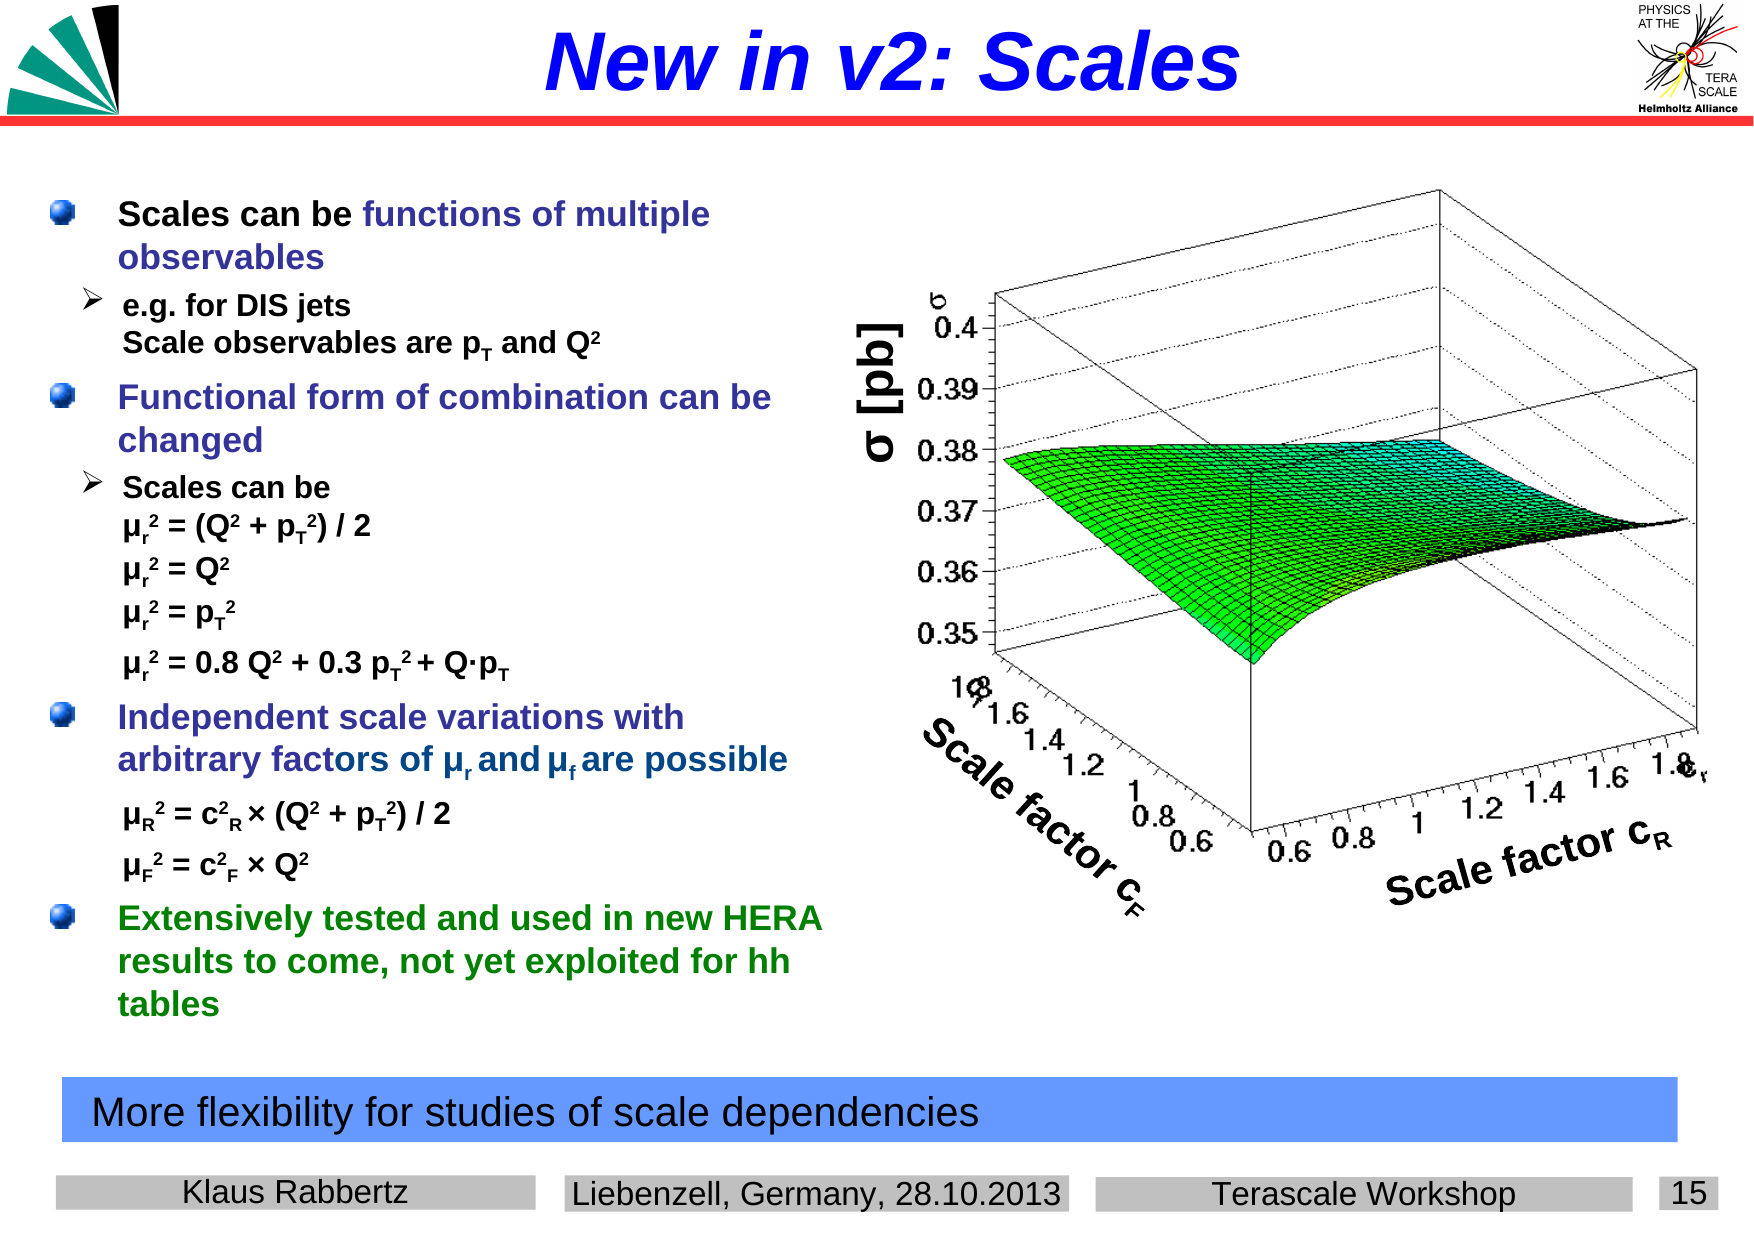

# New in v2: Scales
Scales can be functions of multiple observables
e.g. for DIS jets
Scale observables are pT and Q2
Functional form of combination can be changed
Scales can be
μr2 = (Q2 + pT2) / 2
μr2 = Q2
μr2 = pT2
μr2 = 0.8 Q2 + 0.3 pT2 + Q·pT
Independent scale variations with arbitrary factors of μr and μf are possible
μR2 = c2R × (Q2 + pT2) / 2
μF2 = c2F × Q2
Extensively tested and used in new HERA results to come, not yet exploited for hh tables
σ [pb]
Scale factor cF
Scale factor cR
More flexibility for studies of scale dependencies